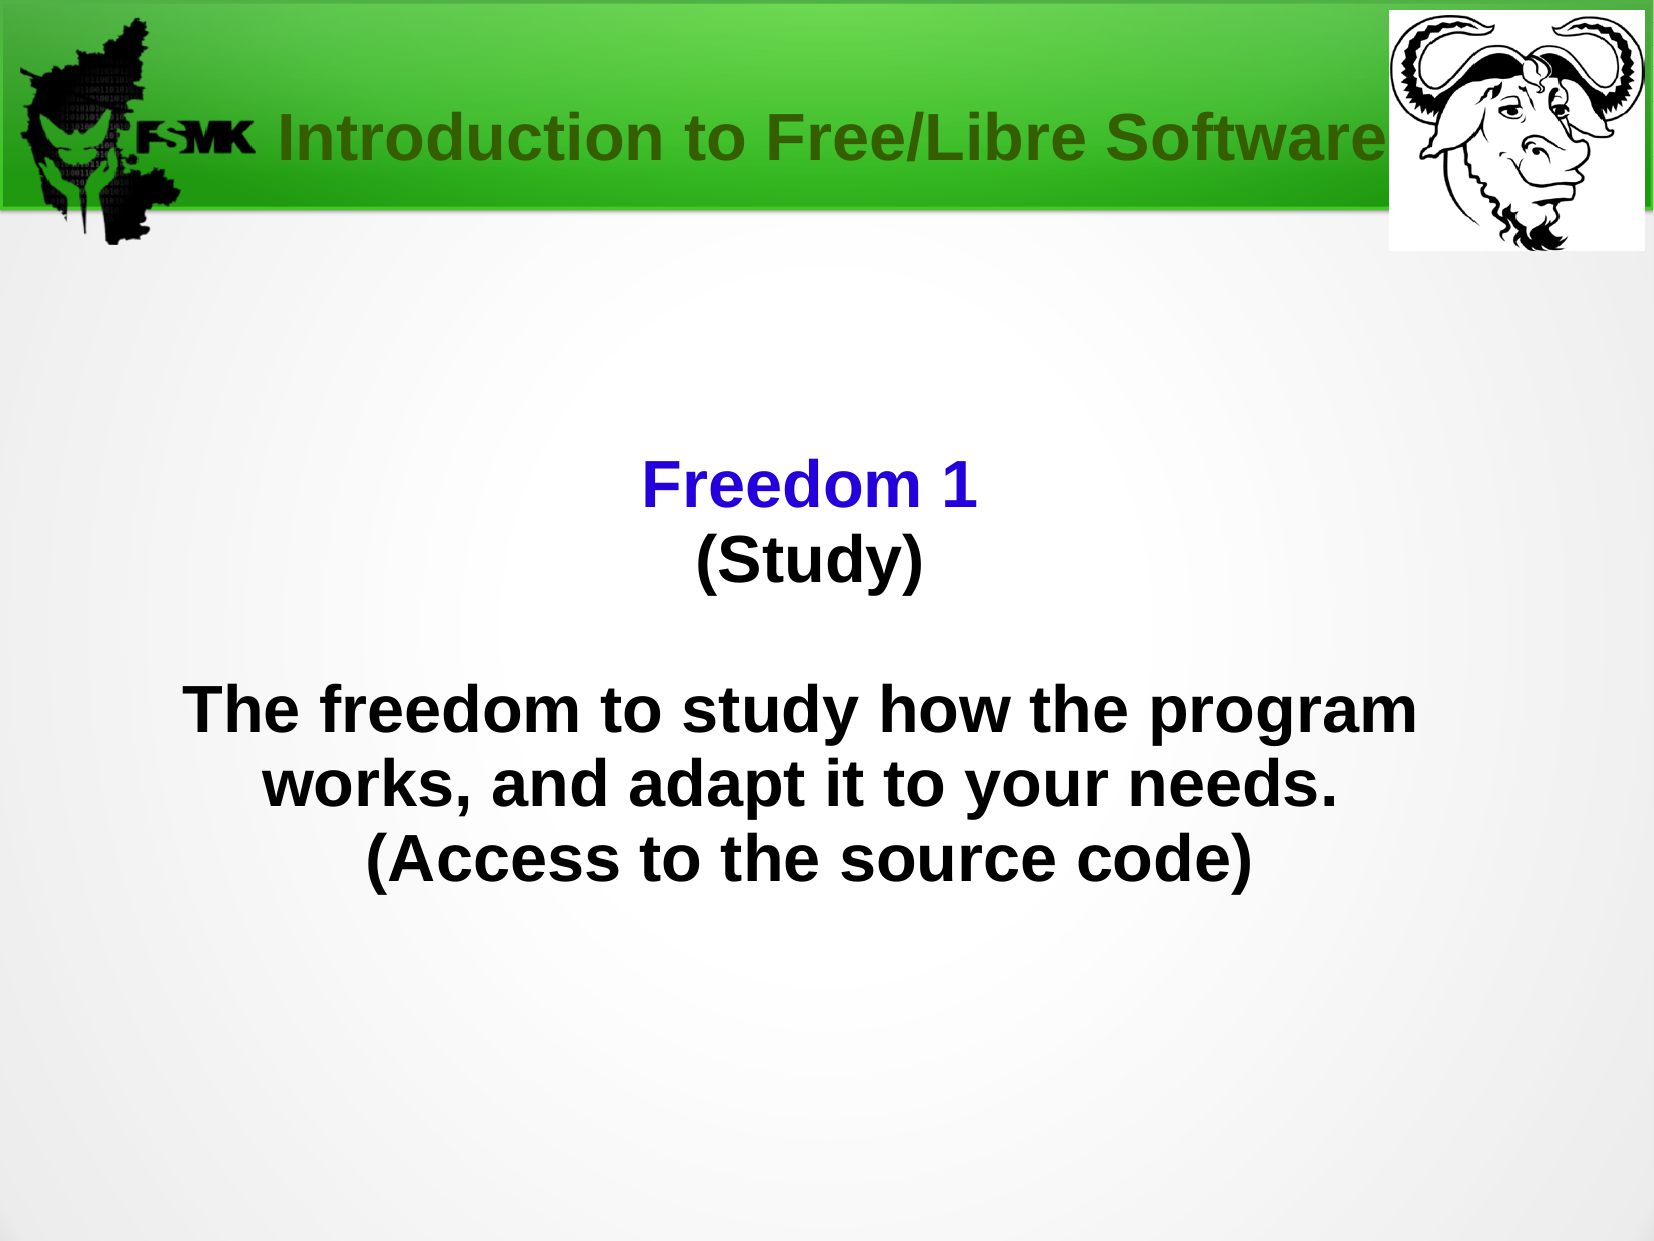

# Introduction to Free/Libre Software
Freedom 1
(Study)
The freedom to study how the program
works, and adapt it to your needs.
(Access to the source code)